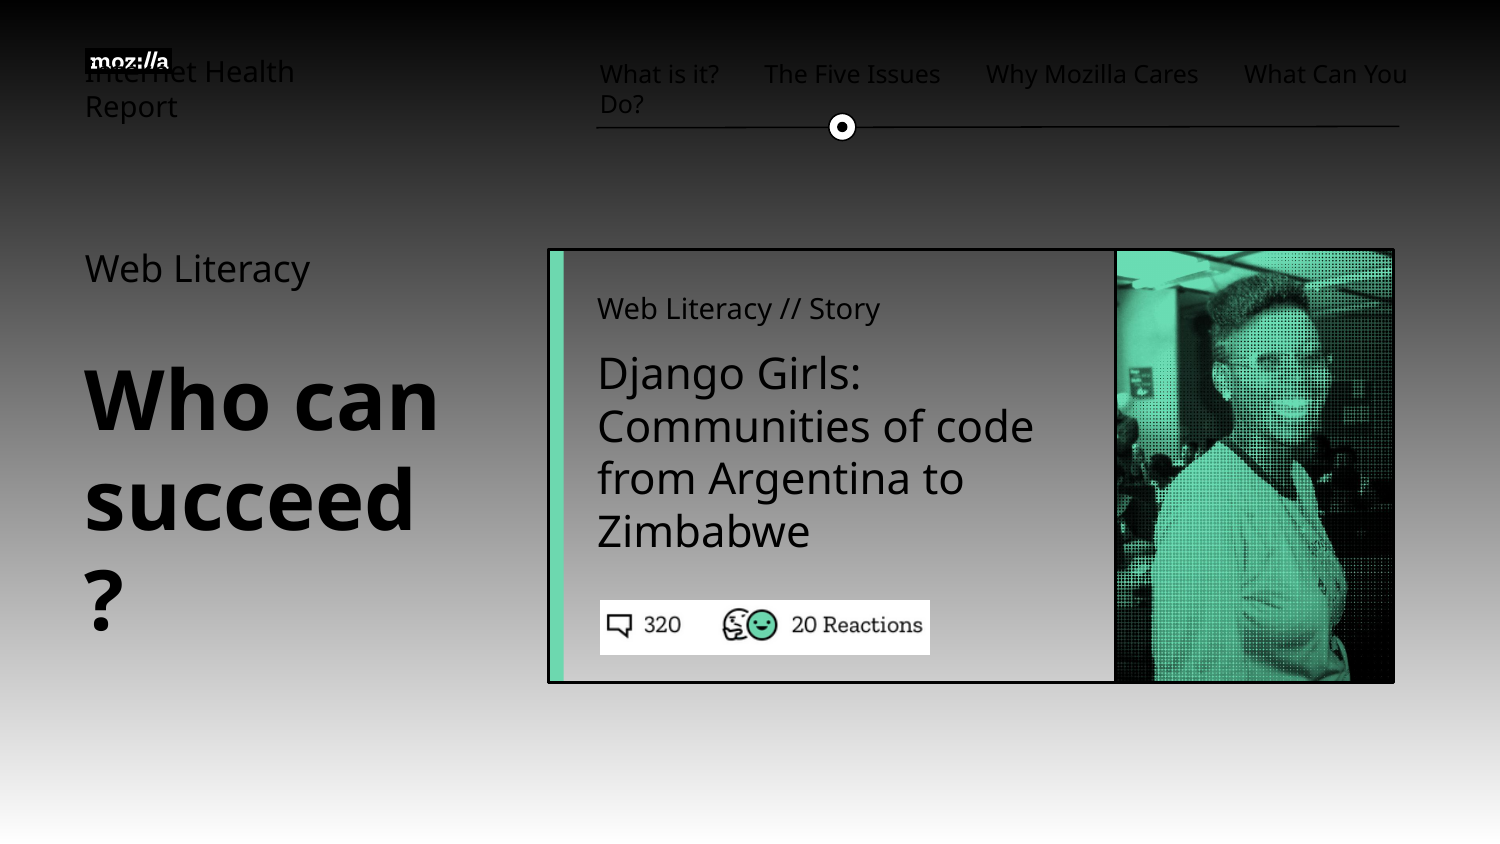

Internet Health Report
What is it? The Five Issues Why Mozilla Cares What Can You Do?
Web Literacy
Who can succeed?
Web Literacy // Story
Django Girls: Communities of code from Argentina to Zimbabwe